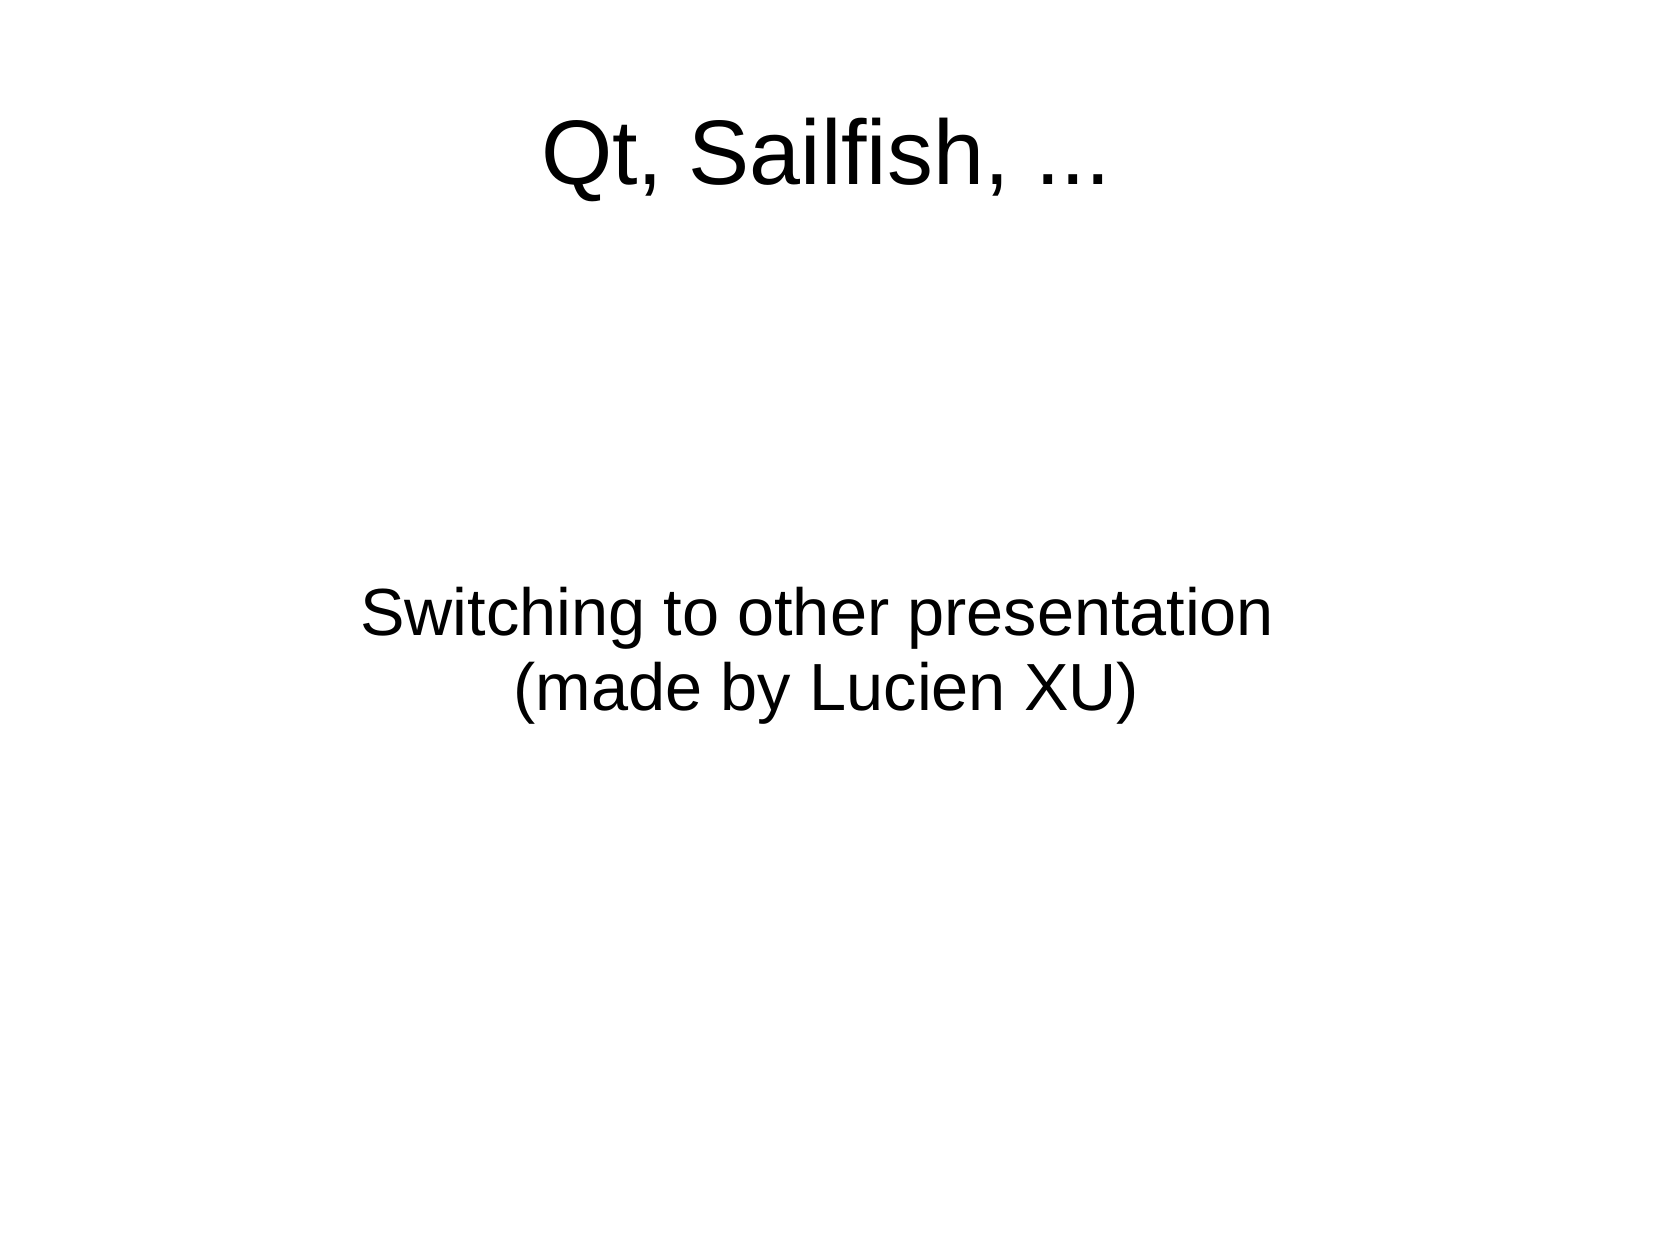

Qt, Sailfish, ...
# Switching to other presentation
(made by Lucien XU)